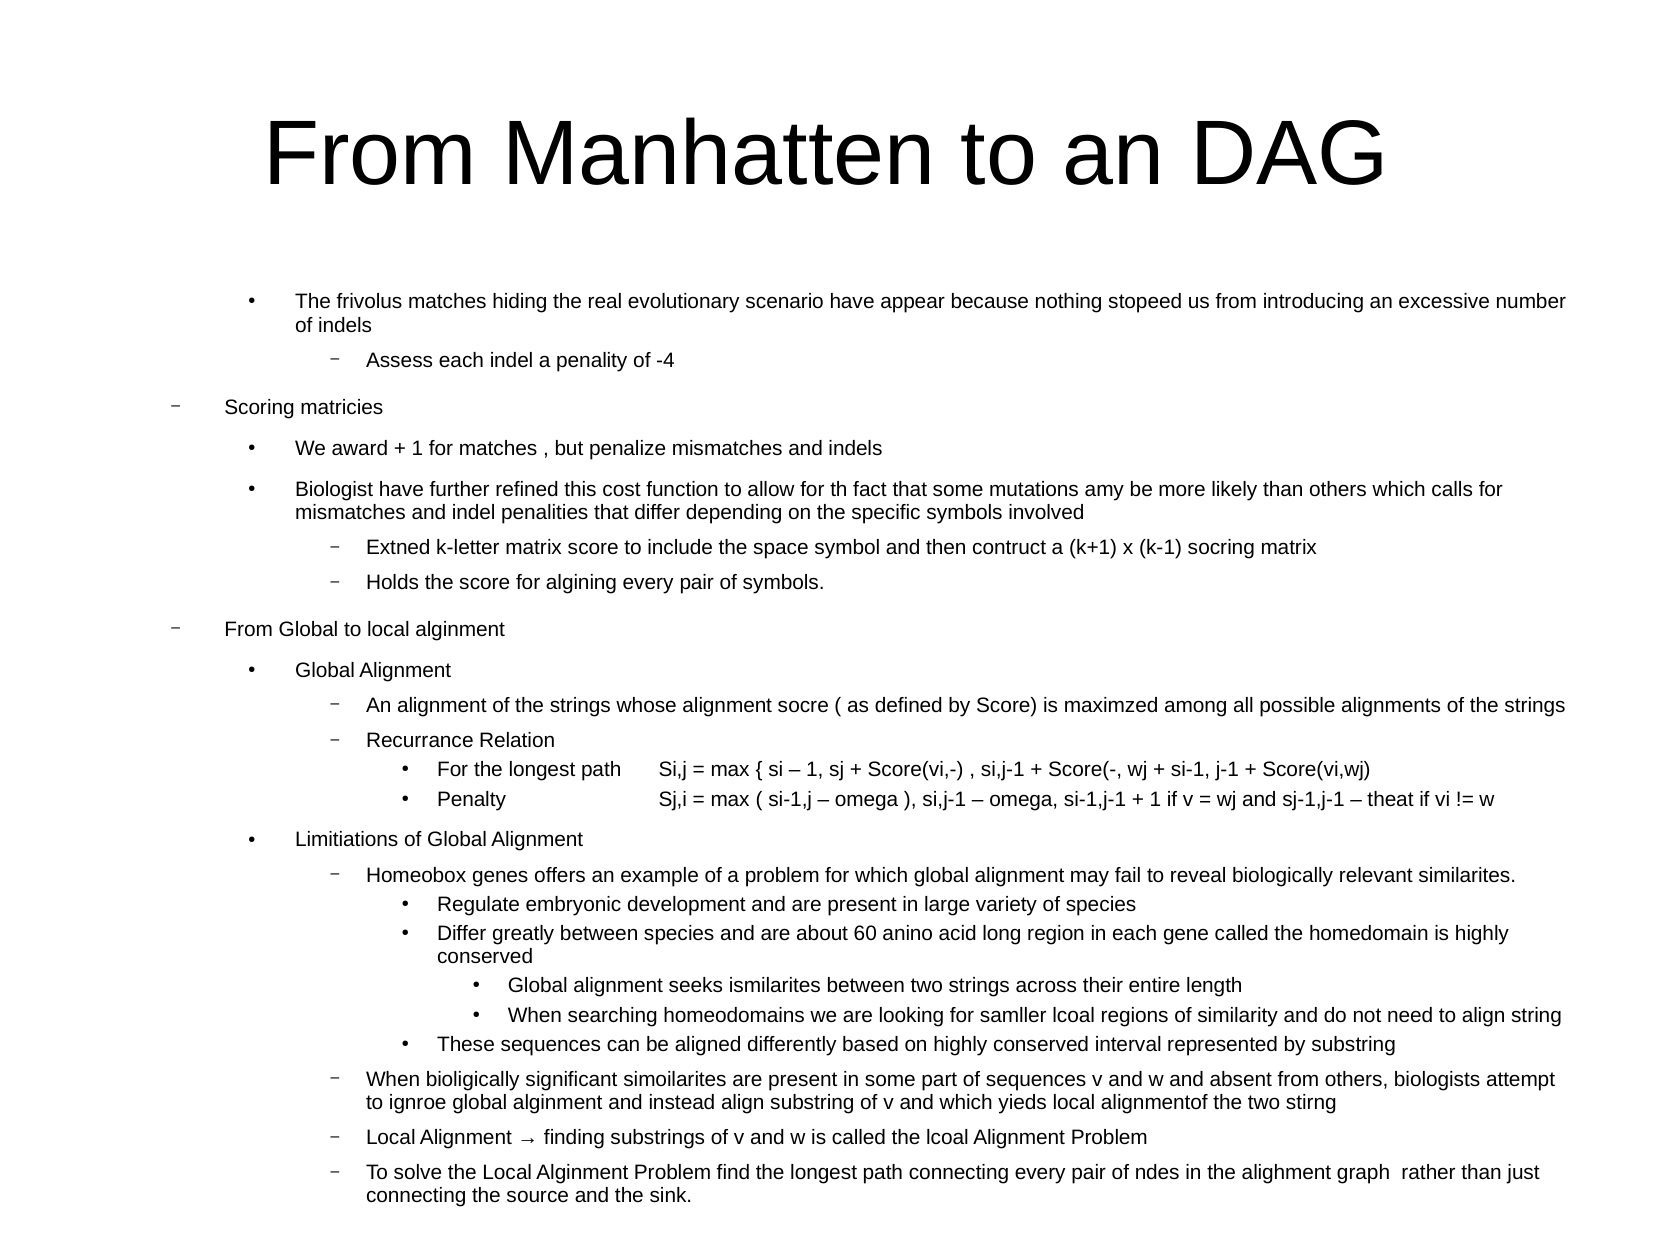

# From Manhatten to an DAG
The frivolus matches hiding the real evolutionary scenario have appear because nothing stopeed us from introducing an excessive number of indels
Assess each indel a penality of -4
Scoring matricies
We award + 1 for matches , but penalize mismatches and indels
Biologist have further refined this cost function to allow for th fact that some mutations amy be more likely than others which calls for mismatches and indel penalities that differ depending on the specific symbols involved
Extned k-letter matrix score to include the space symbol and then contruct a (k+1) x (k-1) socring matrix
Holds the score for algining every pair of symbols.
From Global to local alginment
Global Alignment
An alignment of the strings whose alignment socre ( as defined by Score) is maximzed among all possible alignments of the strings
Recurrance Relation
For the longest path	Si,j = max { si – 1, sj + Score(vi,-) , si,j-1 + Score(-, wj + si-1, j-1 + Score(vi,wj)
Penalty			Sj,i = max ( si-1,j – omega ), si,j-1 – omega, si-1,j-1 + 1 if v = wj and sj-1,j-1 – theat if vi != w
Limitiations of Global Alignment
Homeobox genes offers an example of a problem for which global alignment may fail to reveal biologically relevant similarites.
Regulate embryonic development and are present in large variety of species
Differ greatly between species and are about 60 anino acid long region in each gene called the homedomain is highly conserved
Global alignment seeks ismilarites between two strings across their entire length
When searching homeodomains we are looking for samller lcoal regions of similarity and do not need to align string
These sequences can be aligned differently based on highly conserved interval represented by substring
When bioligically significant simoilarites are present in some part of sequences v and w and absent from others, biologists attempt to ignroe global alginment and instead align substring of v and which yieds local alignmentof the two stirng
Local Alignment → finding substrings of v and w is called the lcoal Alignment Problem
To solve the Local Alginment Problem find the longest path connecting every pair of ndes in the alighment graph rather than just connecting the source and the sink.